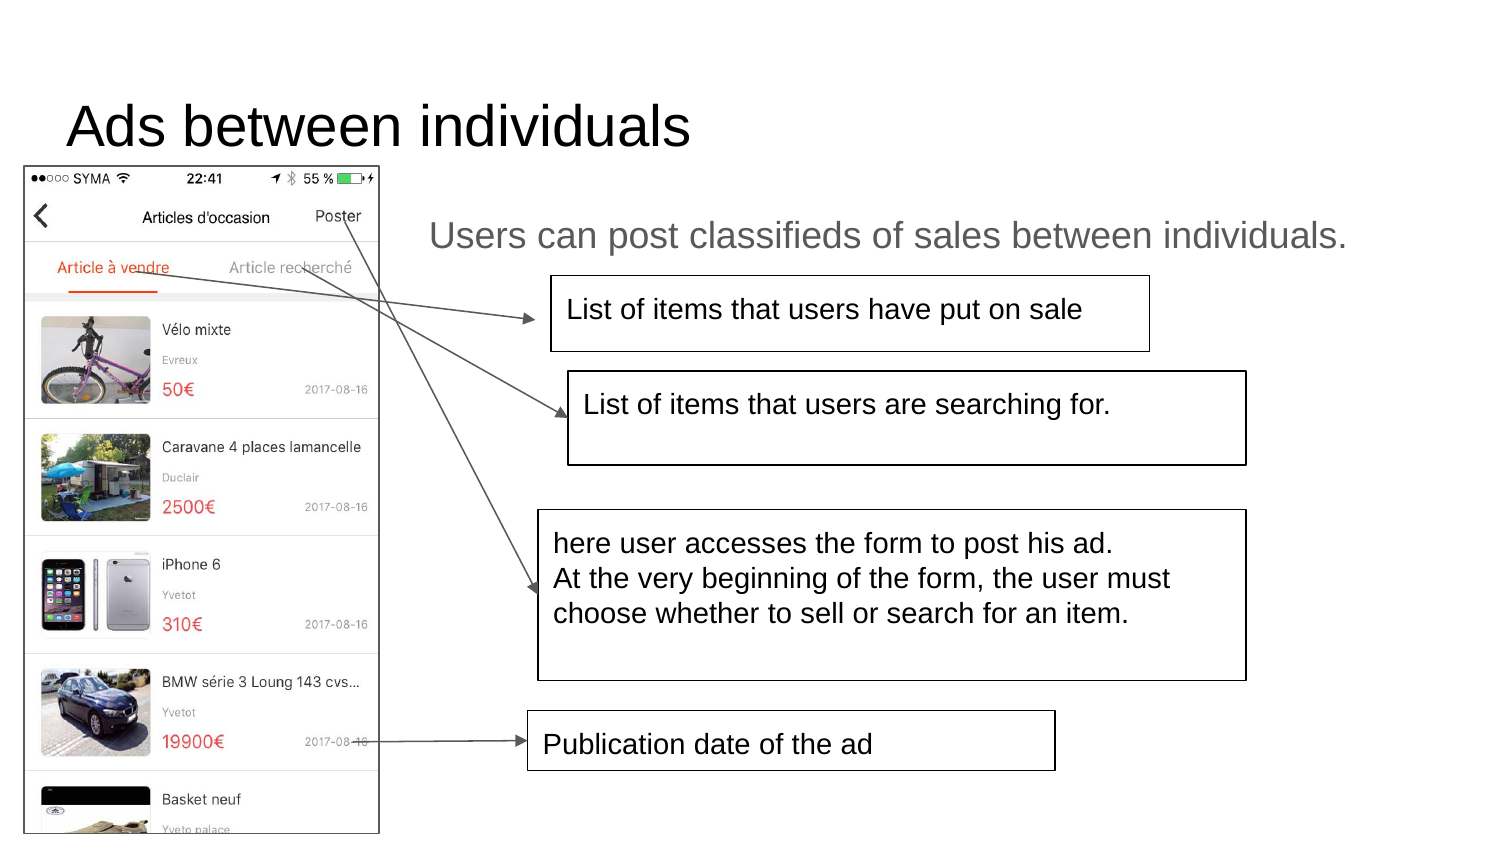

# Ads between individuals
Users can post classifieds of sales between individuals.
List of items that users have put on sale
List of items that users are searching for.
here user accesses the form to post his ad.
At the very beginning of the form, the user must choose whether to sell or search for an item.
Publication date of the ad